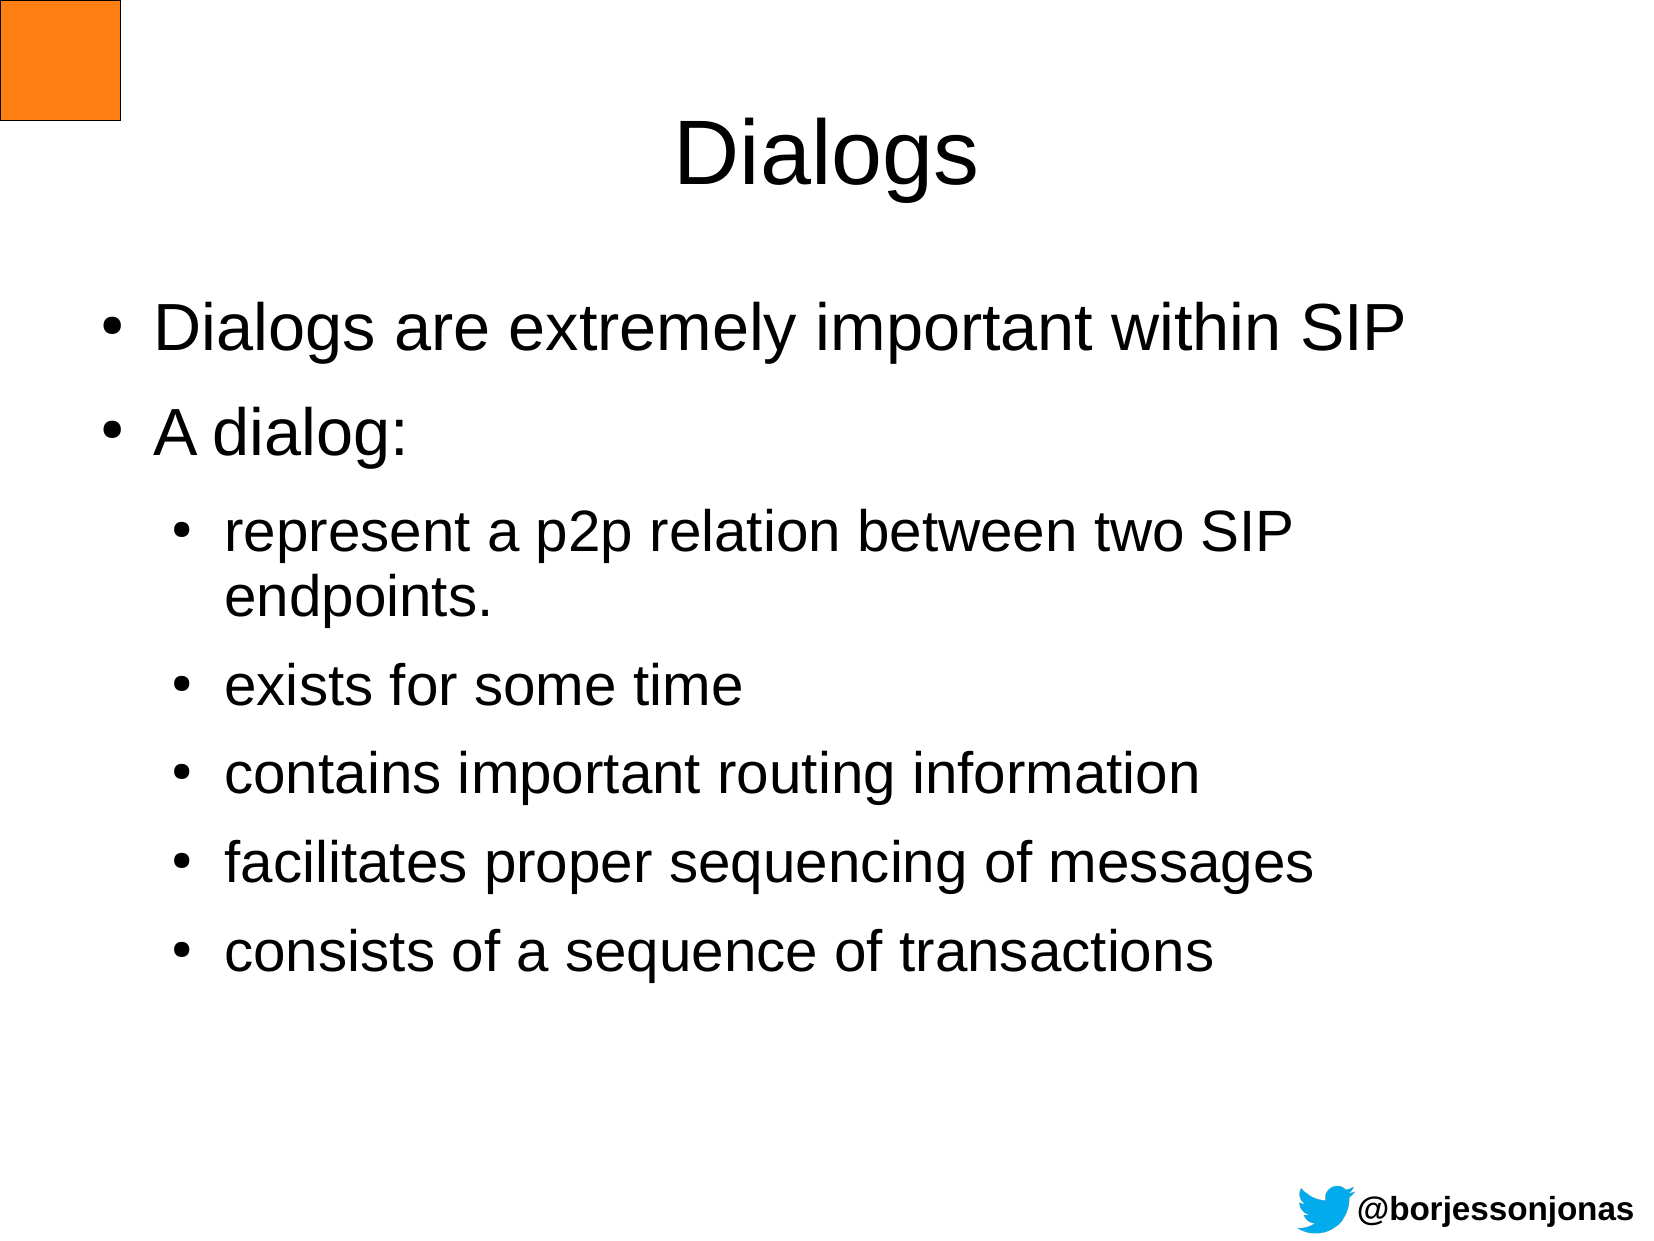

# Dialogs
Dialogs are extremely important within SIP
A dialog:
represent a p2p relation between two SIP endpoints.
exists for some time
contains important routing information
facilitates proper sequencing of messages
consists of a sequence of transactions